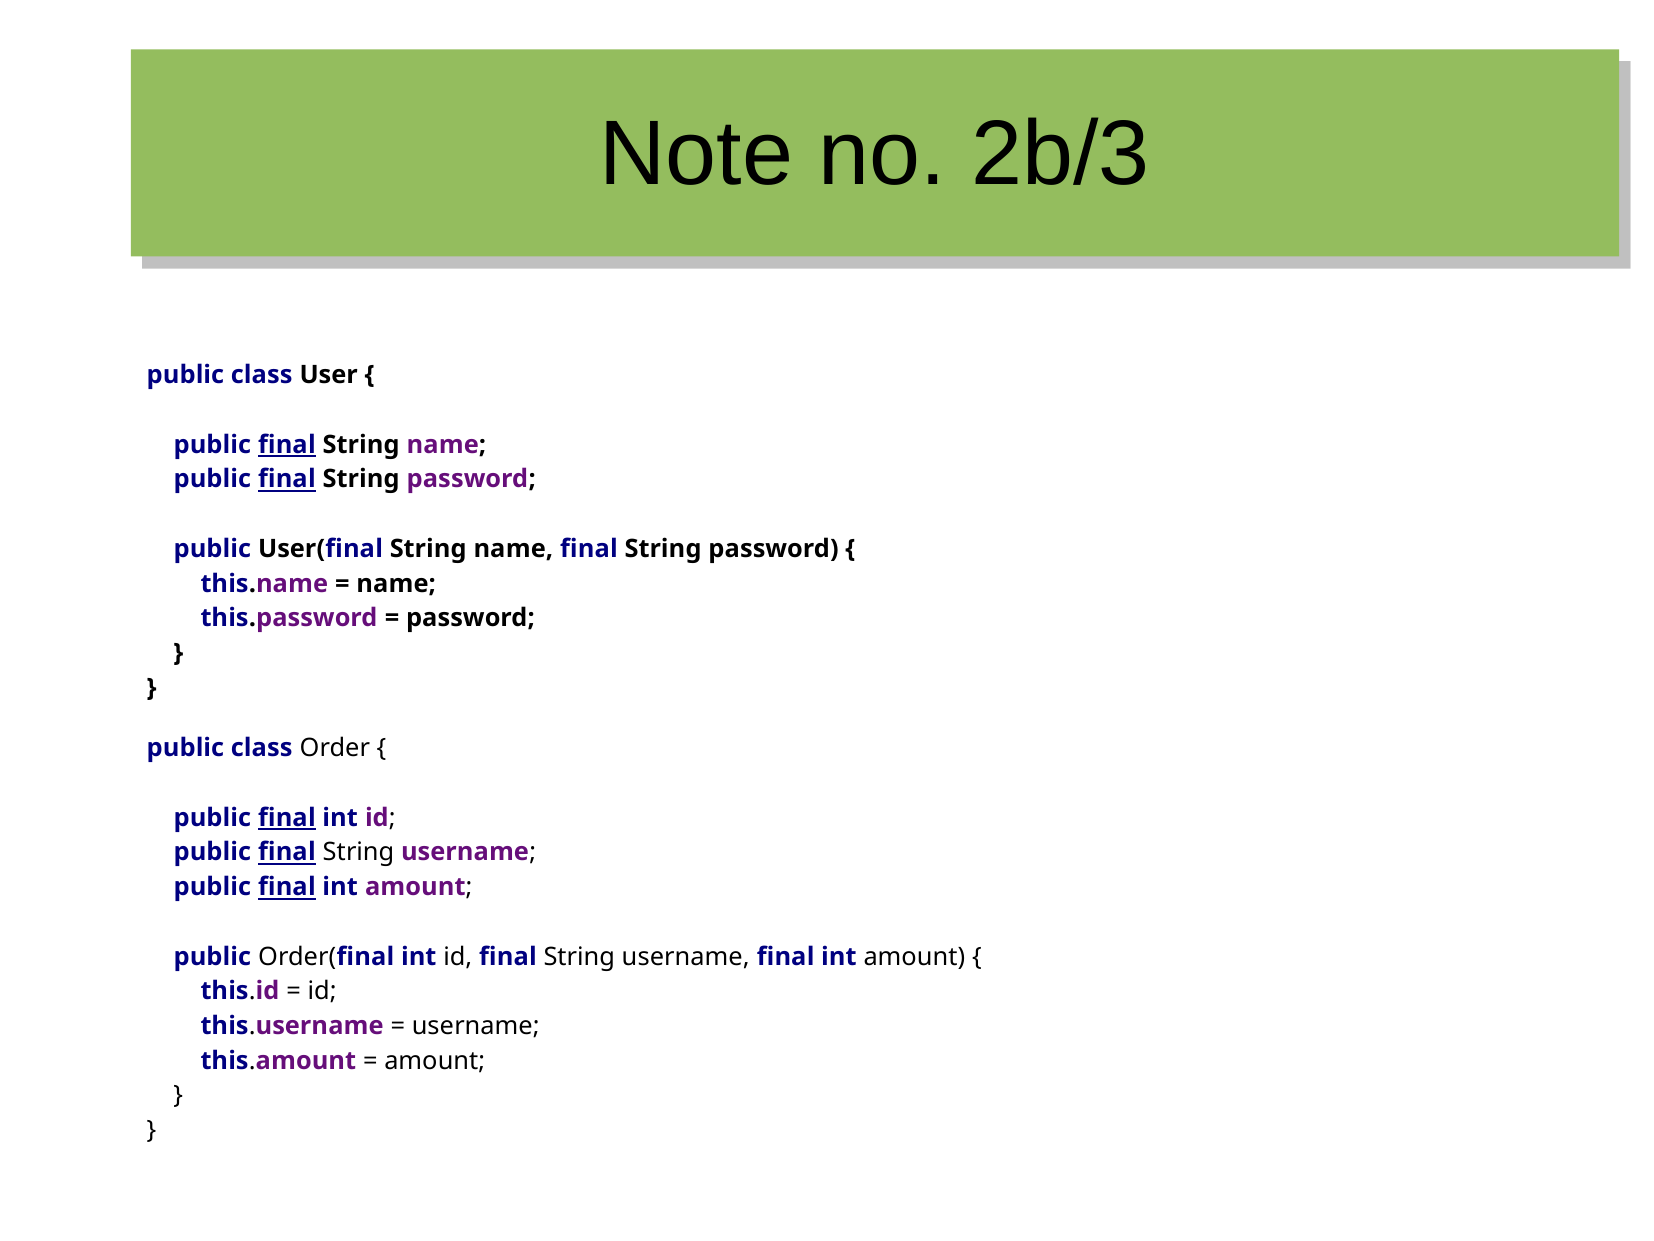

# Note no. 2b/3
public class User {
 public final String name;
 public final String password;
 public User(final String name, final String password) {
 this.name = name;
 this.password = password;
 }
}
public class Order {
 public final int id;
 public final String username;
 public final int amount;
 public Order(final int id, final String username, final int amount) {
 this.id = id;
 this.username = username;
 this.amount = amount;
 }
}